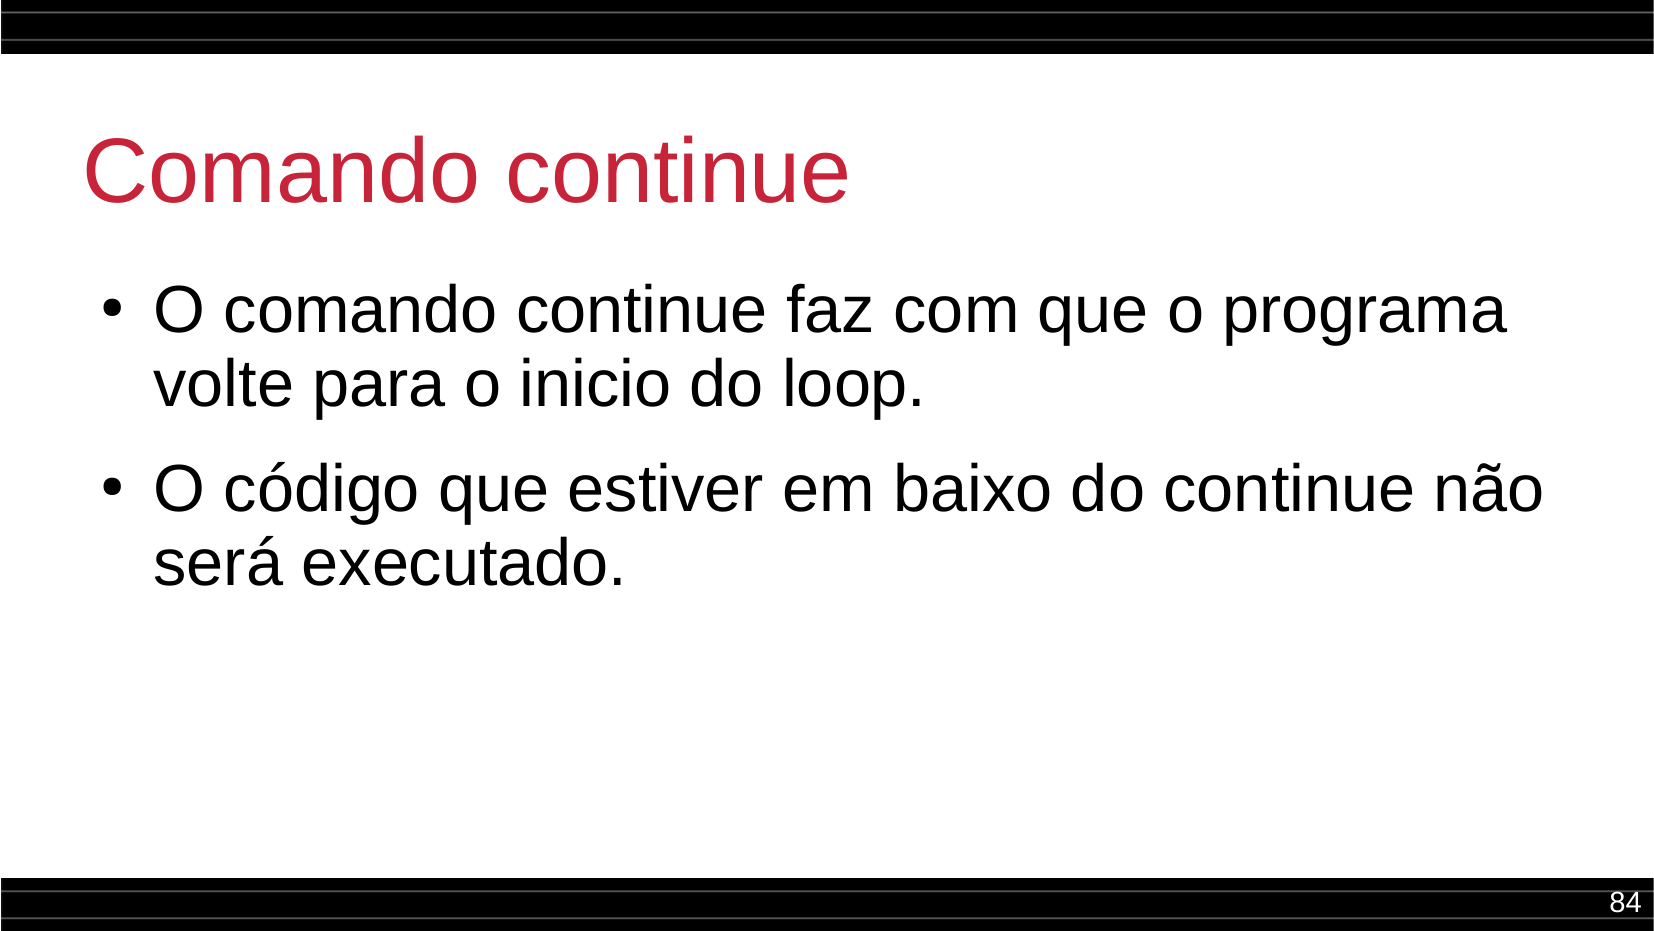

# Comando continue
O comando continue faz com que o programa volte para o inicio do loop.
O código que estiver em baixo do continue não será executado.